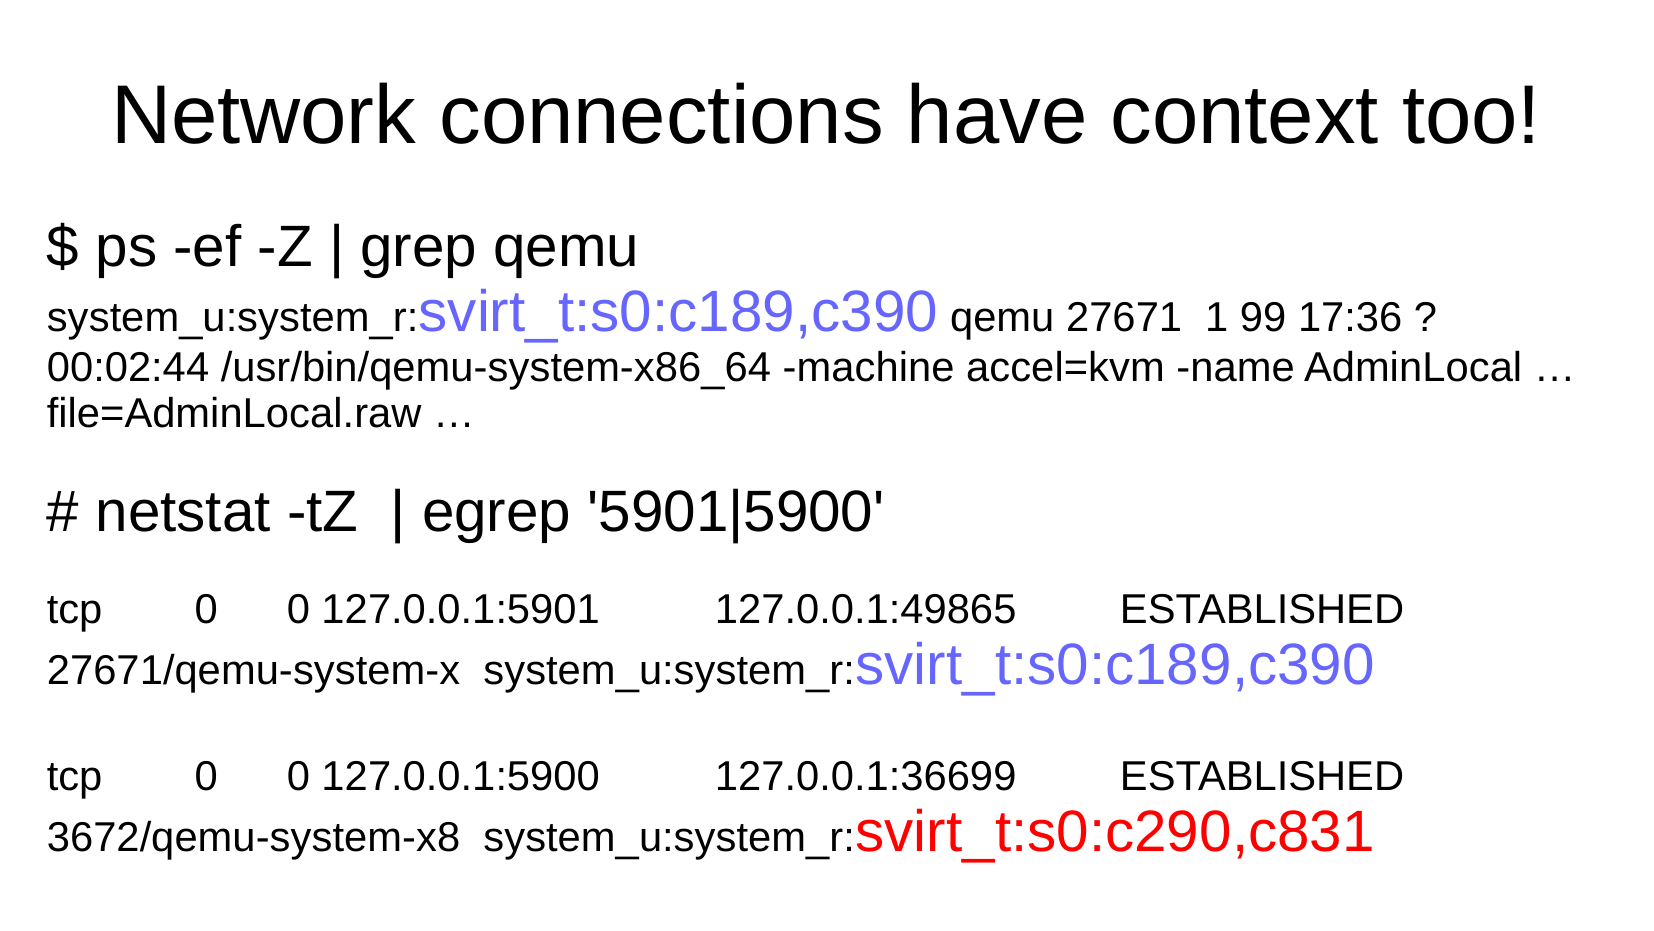

# Network connections have context too!
$ ps -ef -Z | grep qemu
system_u:system_r:svirt_t:s0:c189,c390 qemu 27671 1 99 17:36 ? 00:02:44 /usr/bin/qemu-system-x86_64 -machine accel=kvm -name AdminLocal … file=AdminLocal.raw …
# netstat -tZ | egrep '5901|5900'
tcp 0 0 127.0.0.1:5901 127.0.0.1:49865 ESTABLISHED 27671/qemu-system-x system_u:system_r:svirt_t:s0:c189,c390
tcp 0 0 127.0.0.1:5900 127.0.0.1:36699 ESTABLISHED 3672/qemu-system-x8 system_u:system_r:svirt_t:s0:c290,c831